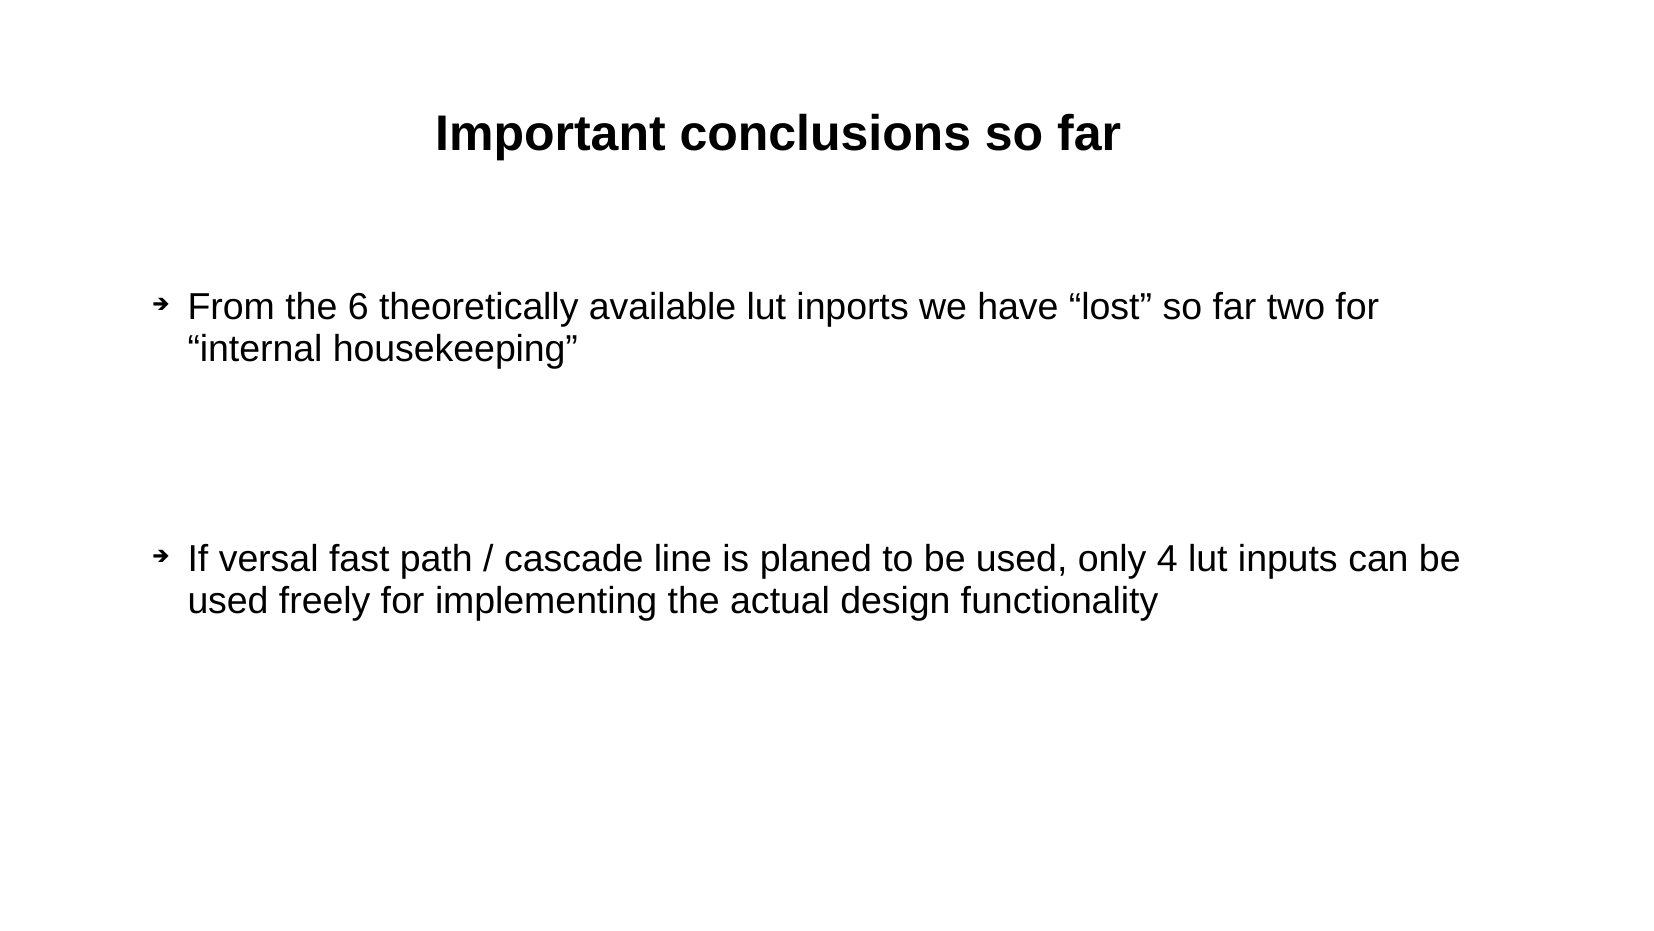

Important conclusions so far
From the 6 theoretically available lut inports we have “lost” so far two for “internal housekeeping”
If versal fast path / cascade line is planed to be used, only 4 lut inputs can be used freely for implementing the actual design functionality